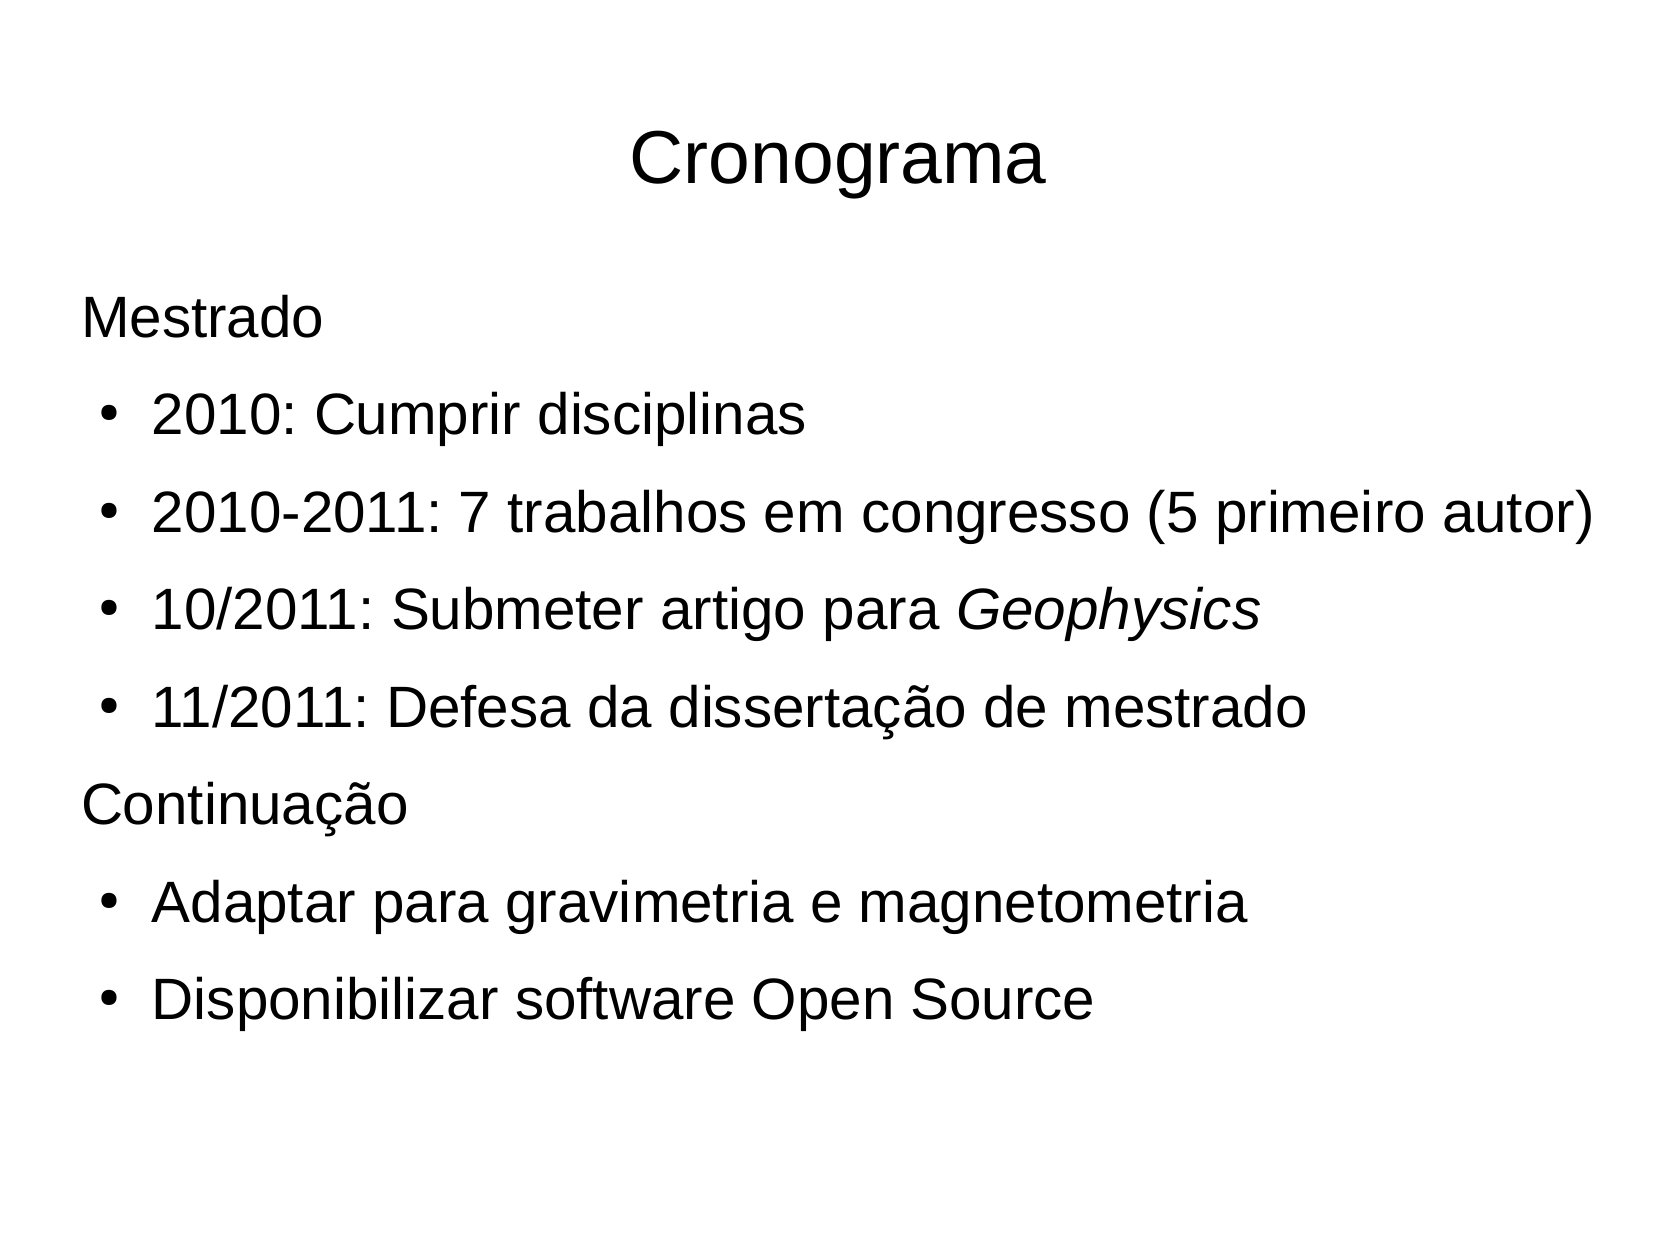

Cronograma
Mestrado
2010: Cumprir disciplinas
2010-2011: 7 trabalhos em congresso (5 primeiro autor)
10/2011: Submeter artigo para Geophysics
11/2011: Defesa da dissertação de mestrado
Continuação
Adaptar para gravimetria e magnetometria
Disponibilizar software Open Source